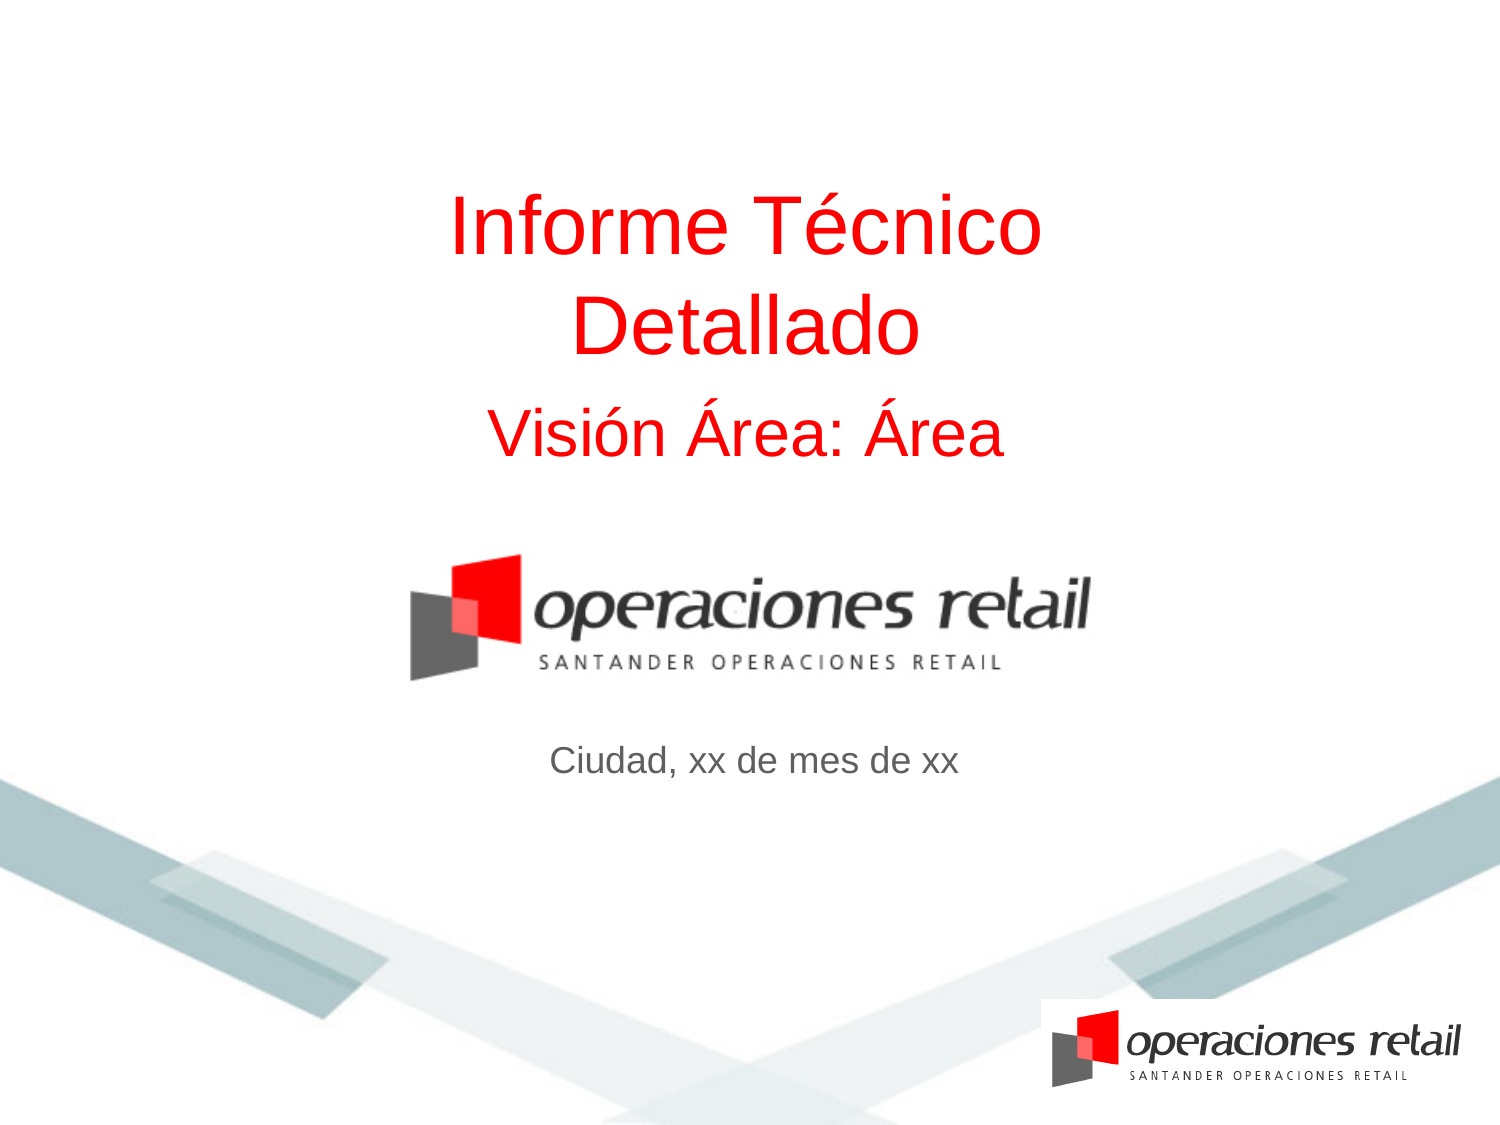

Informe Técnico Detallado
Visión Área: Área
Ciudad, xx de mes de xx